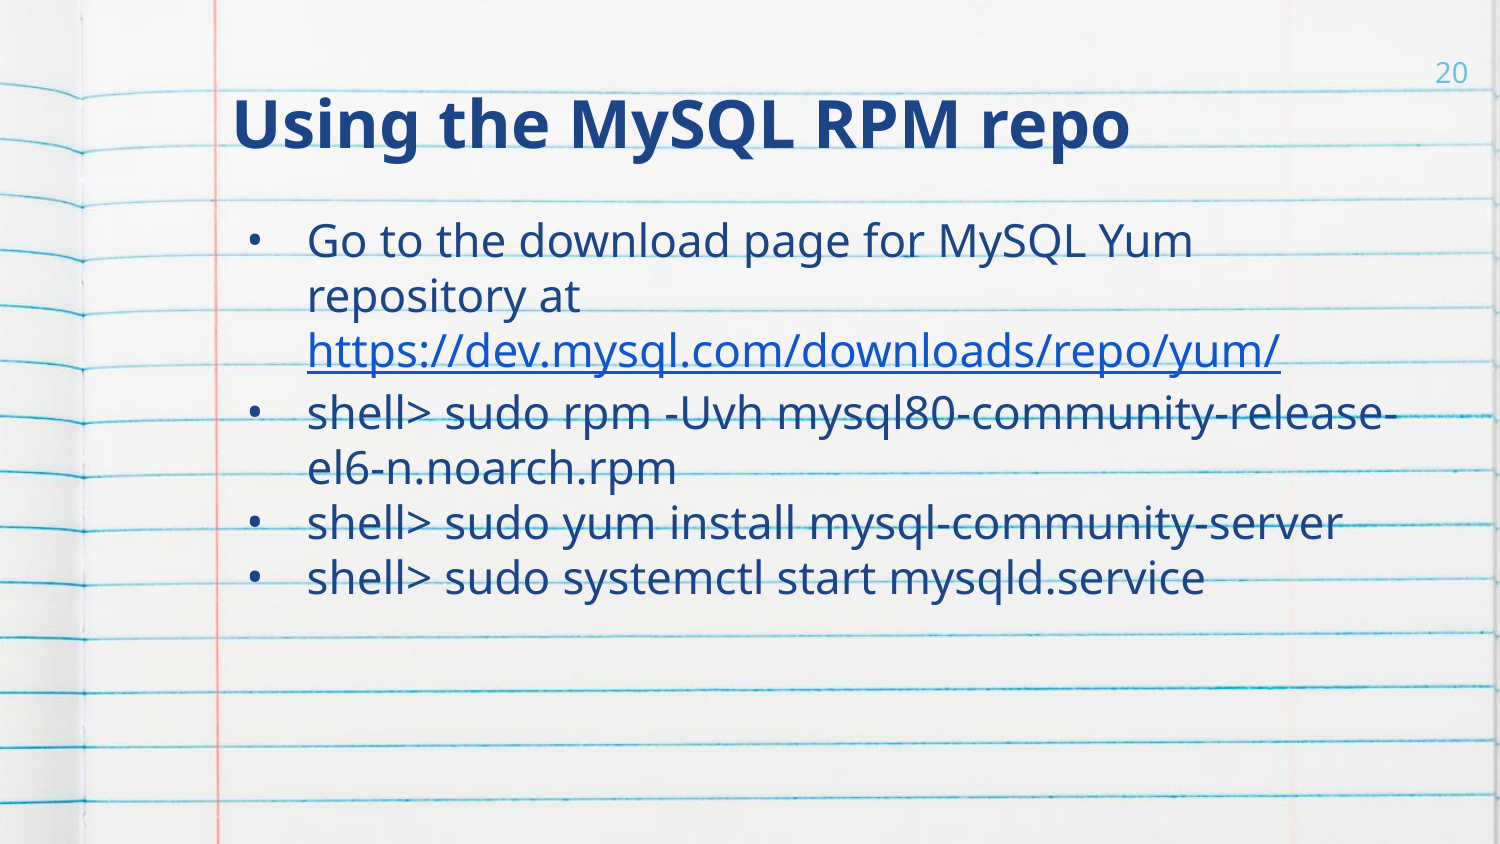

# Using the MySQL RPM repo
Go to the download page for MySQL Yum repository at https://dev.mysql.com/downloads/repo/yum/
shell> sudo rpm -Uvh mysql80-community-release-el6-n.noarch.rpm
shell> sudo yum install mysql-community-server
shell> sudo systemctl start mysqld.service